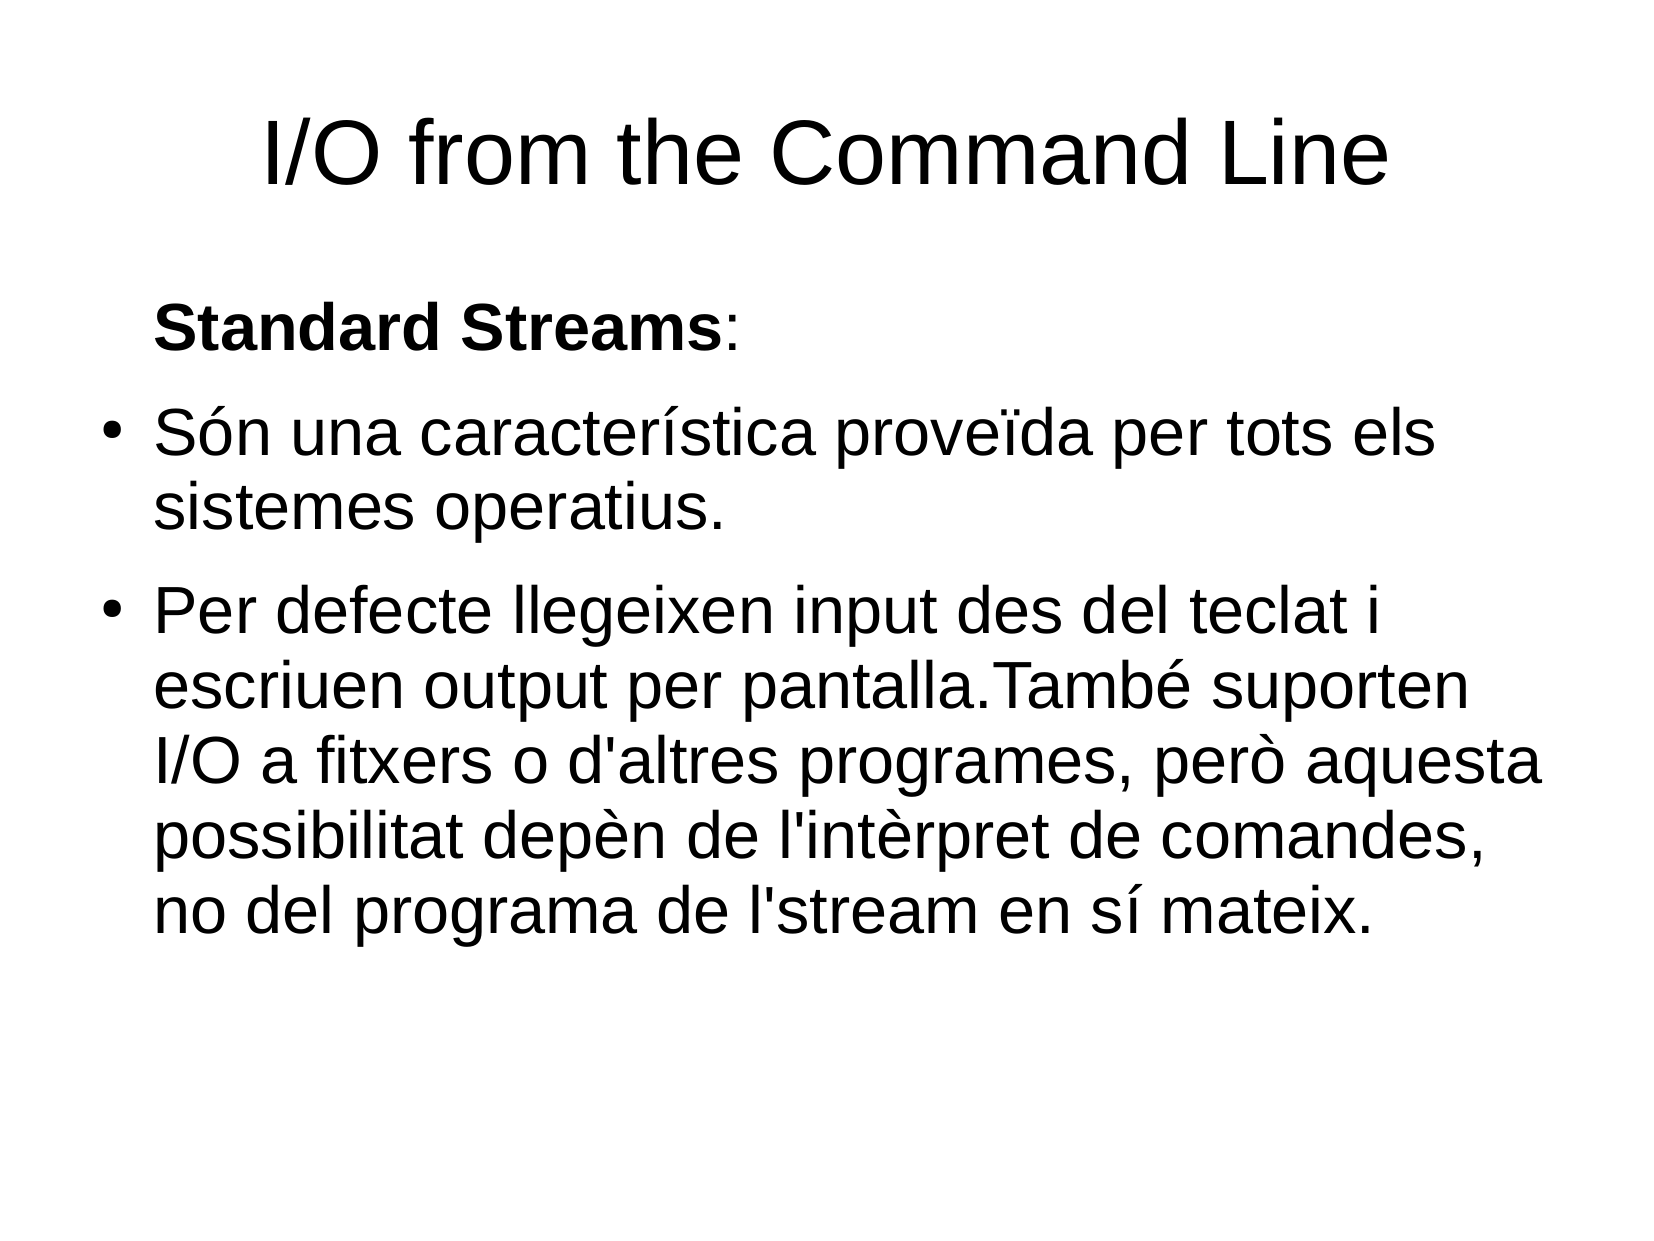

# I/O from the Command Line
Standard Streams:
Són una característica proveïda per tots els sistemes operatius.
Per defecte llegeixen input des del teclat i escriuen output per pantalla.També suporten I/O a fitxers o d'altres programes, però aquesta possibilitat depèn de l'intèrpret de comandes, no del programa de l'stream en sí mateix.